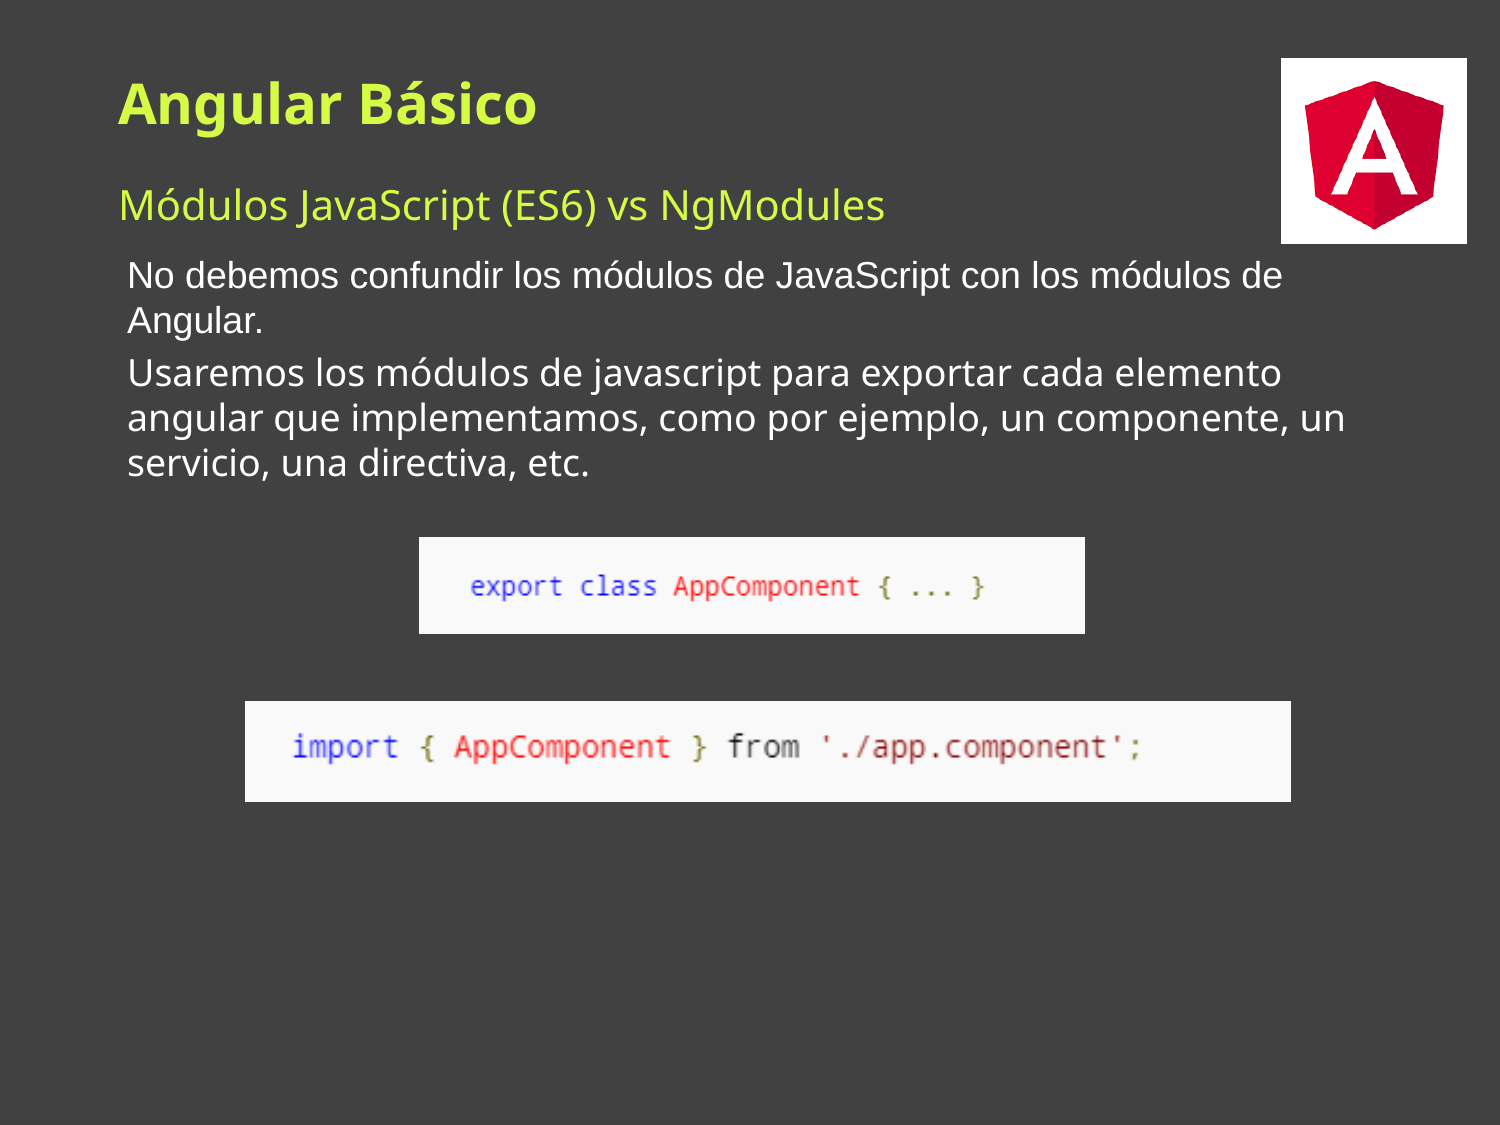

# Angular Básico
Módulos JavaScript (ES6) vs NgModules
No debemos confundir los módulos de JavaScript con los módulos de Angular.
Usaremos los módulos de javascript para exportar cada elemento angular que implementamos, como por ejemplo, un componente, un servicio, una directiva, etc.